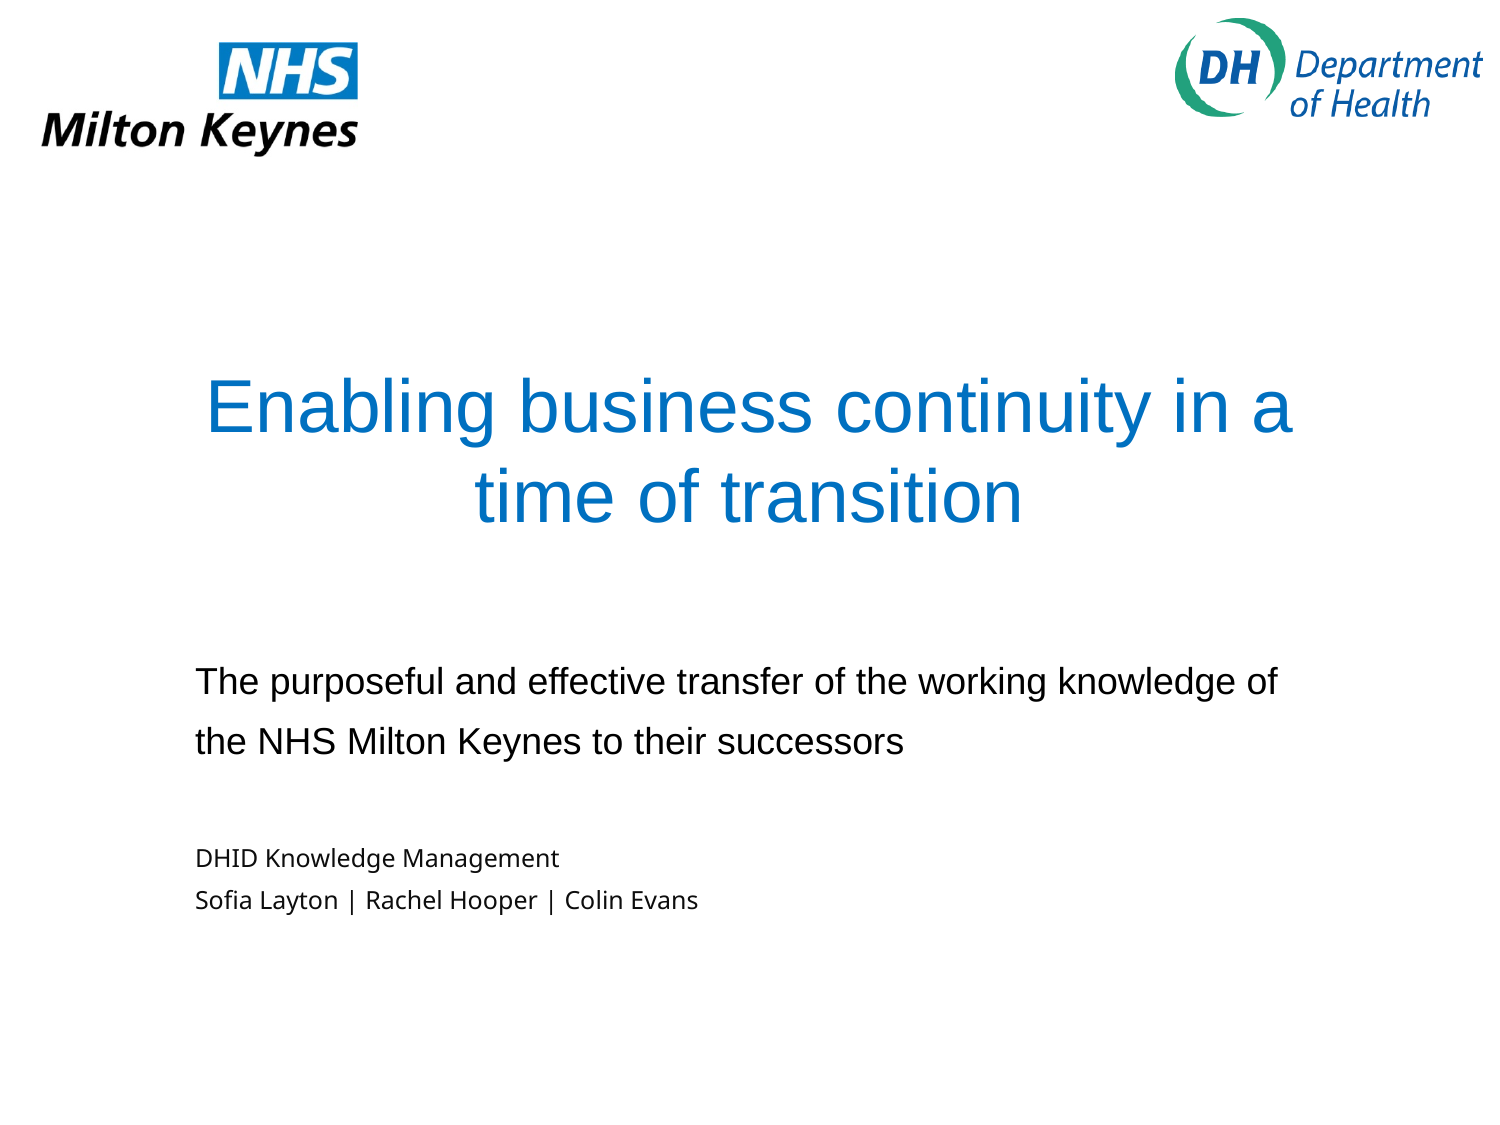

# Enabling business continuity in a time of transition
The purposeful and effective transfer of the working knowledge of the NHS Milton Keynes to their successors
DHID Knowledge Management
Sofia Layton | Rachel Hooper | Colin Evans